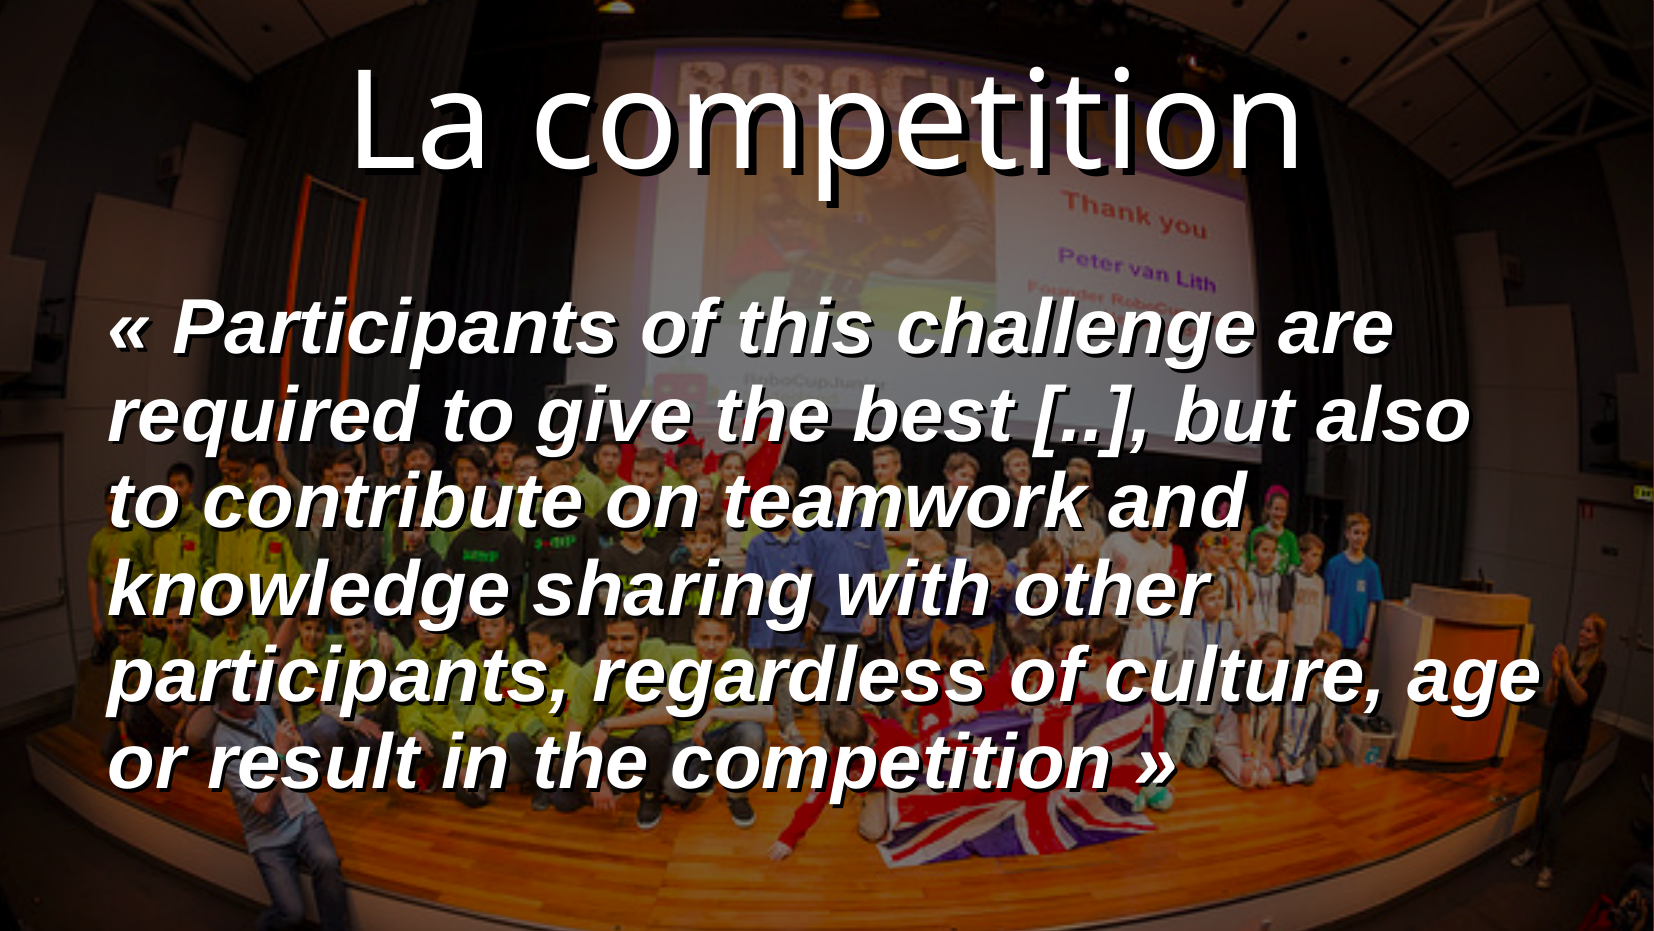

# La competition
« Participants of this challenge are required to give the best [..], but also to contribute on teamwork and knowledge sharing with other participants, regardless of culture, age or result in the competition »